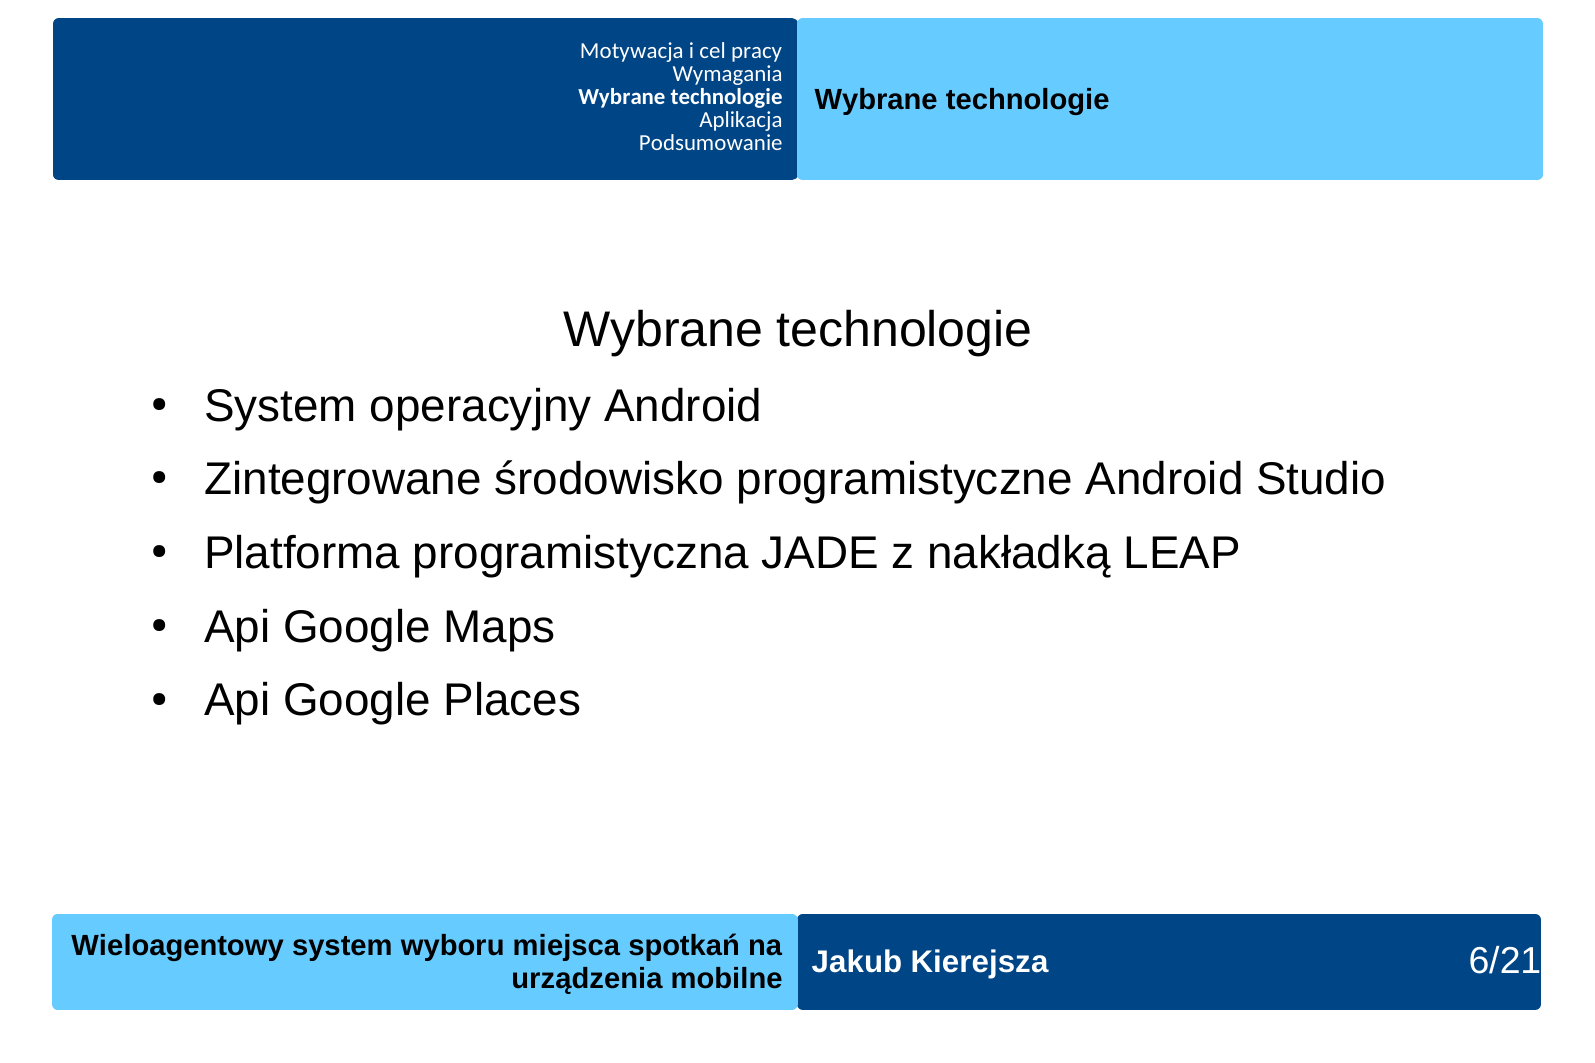

Motywacja i cel pracy
Wymagania
Wybrane technologie
Aplikacja
Podsumowanie
Wybrane technologie
# Wybrane technologie
System operacyjny Android
Zintegrowane środowisko programistyczne Android Studio
Platforma programistyczna JADE z nakładką LEAP
Api Google Maps
Api Google Places
Wieloagentowy system wyboru miejsca spotkań na urządzenia mobilne
Jakub Kierejsza